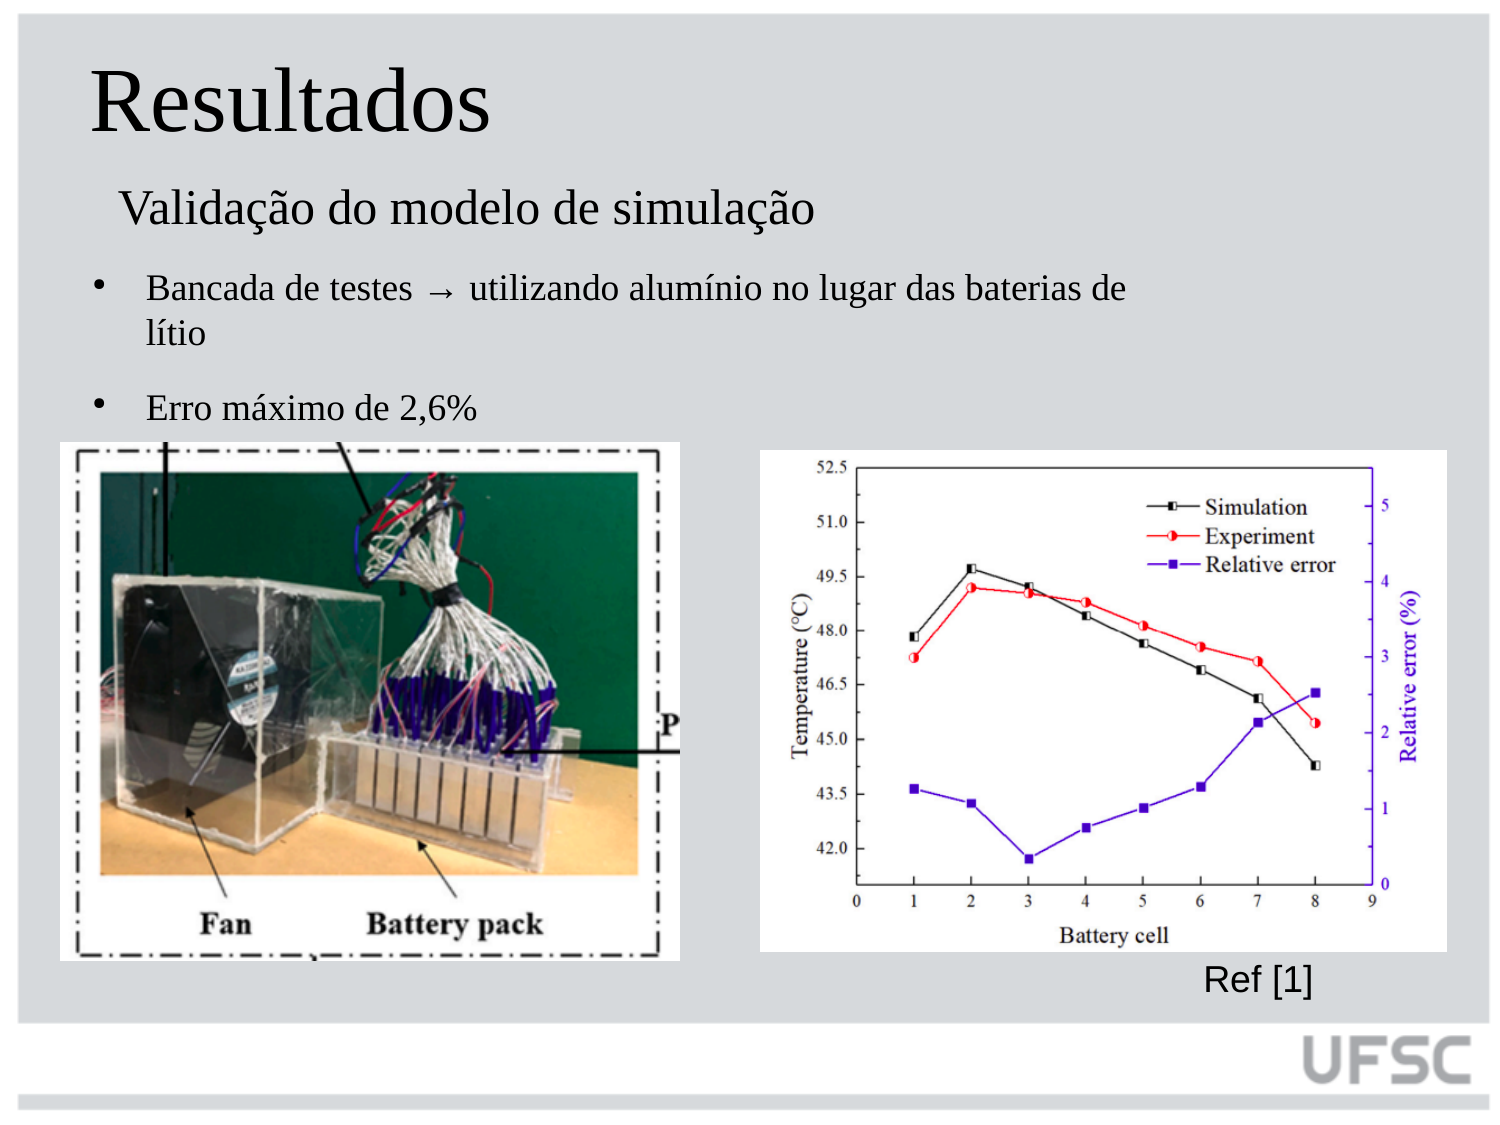

# Resultados
Validação do modelo de simulação
Bancada de testes → utilizando alumínio no lugar das baterias de lítio
Erro máximo de 2,6%
Ref [1]